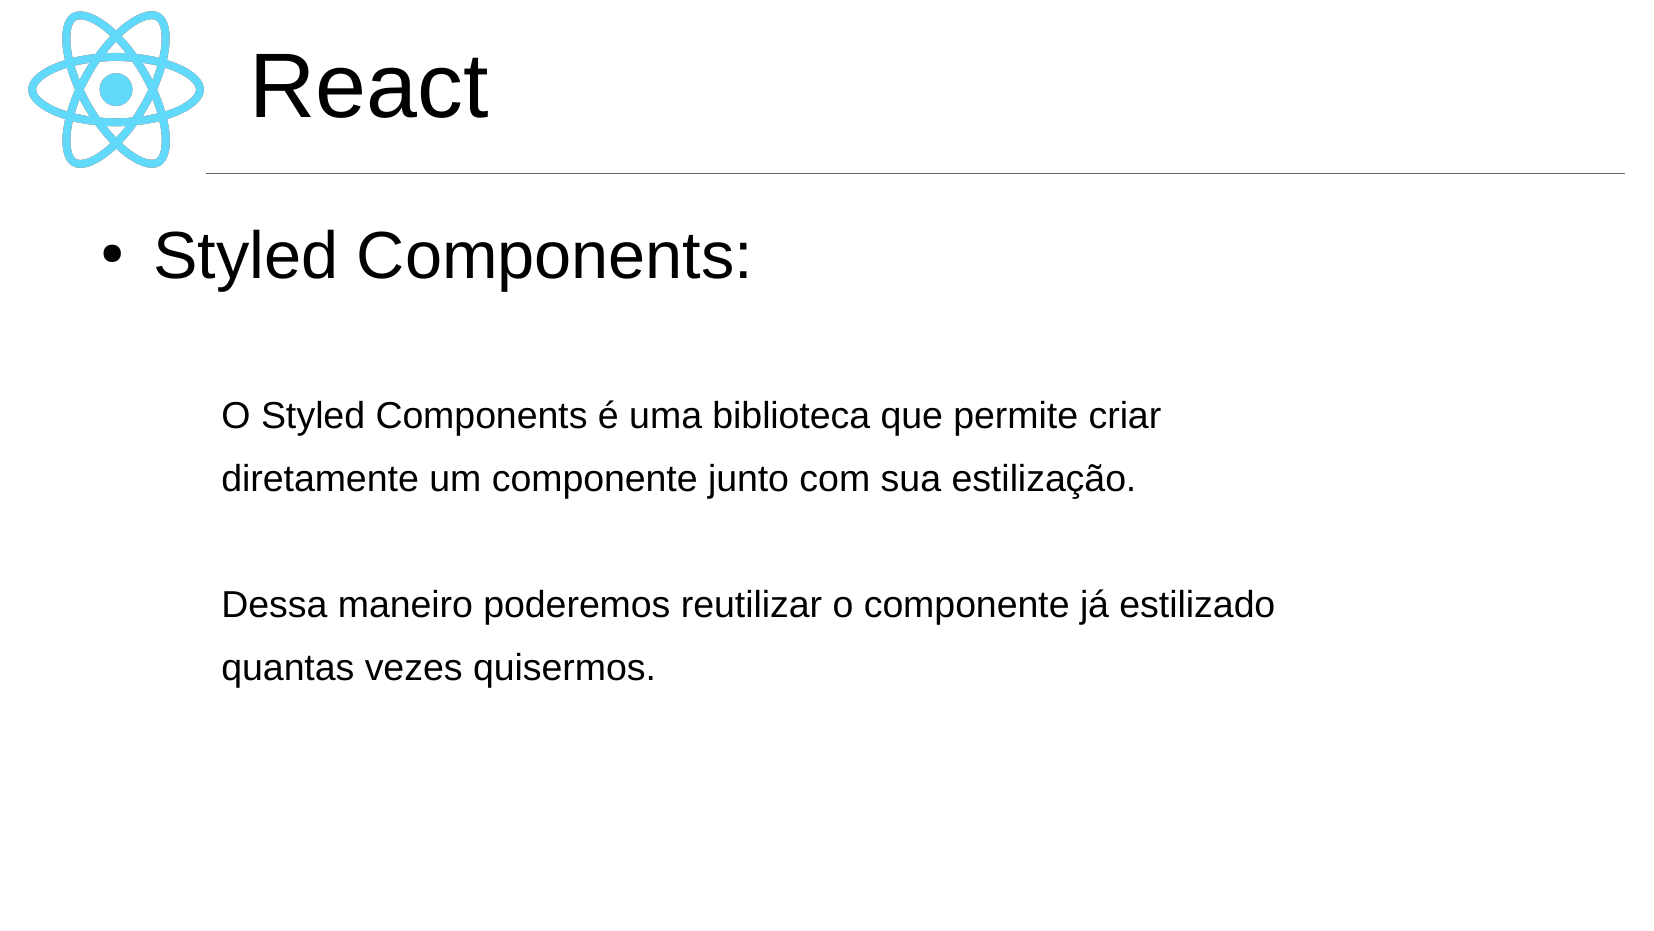

# React
Styled Components:
O Styled Components é uma biblioteca que permite criar diretamente um componente junto com sua estilização.
Dessa maneiro poderemos reutilizar o componente já estilizado quantas vezes quisermos.